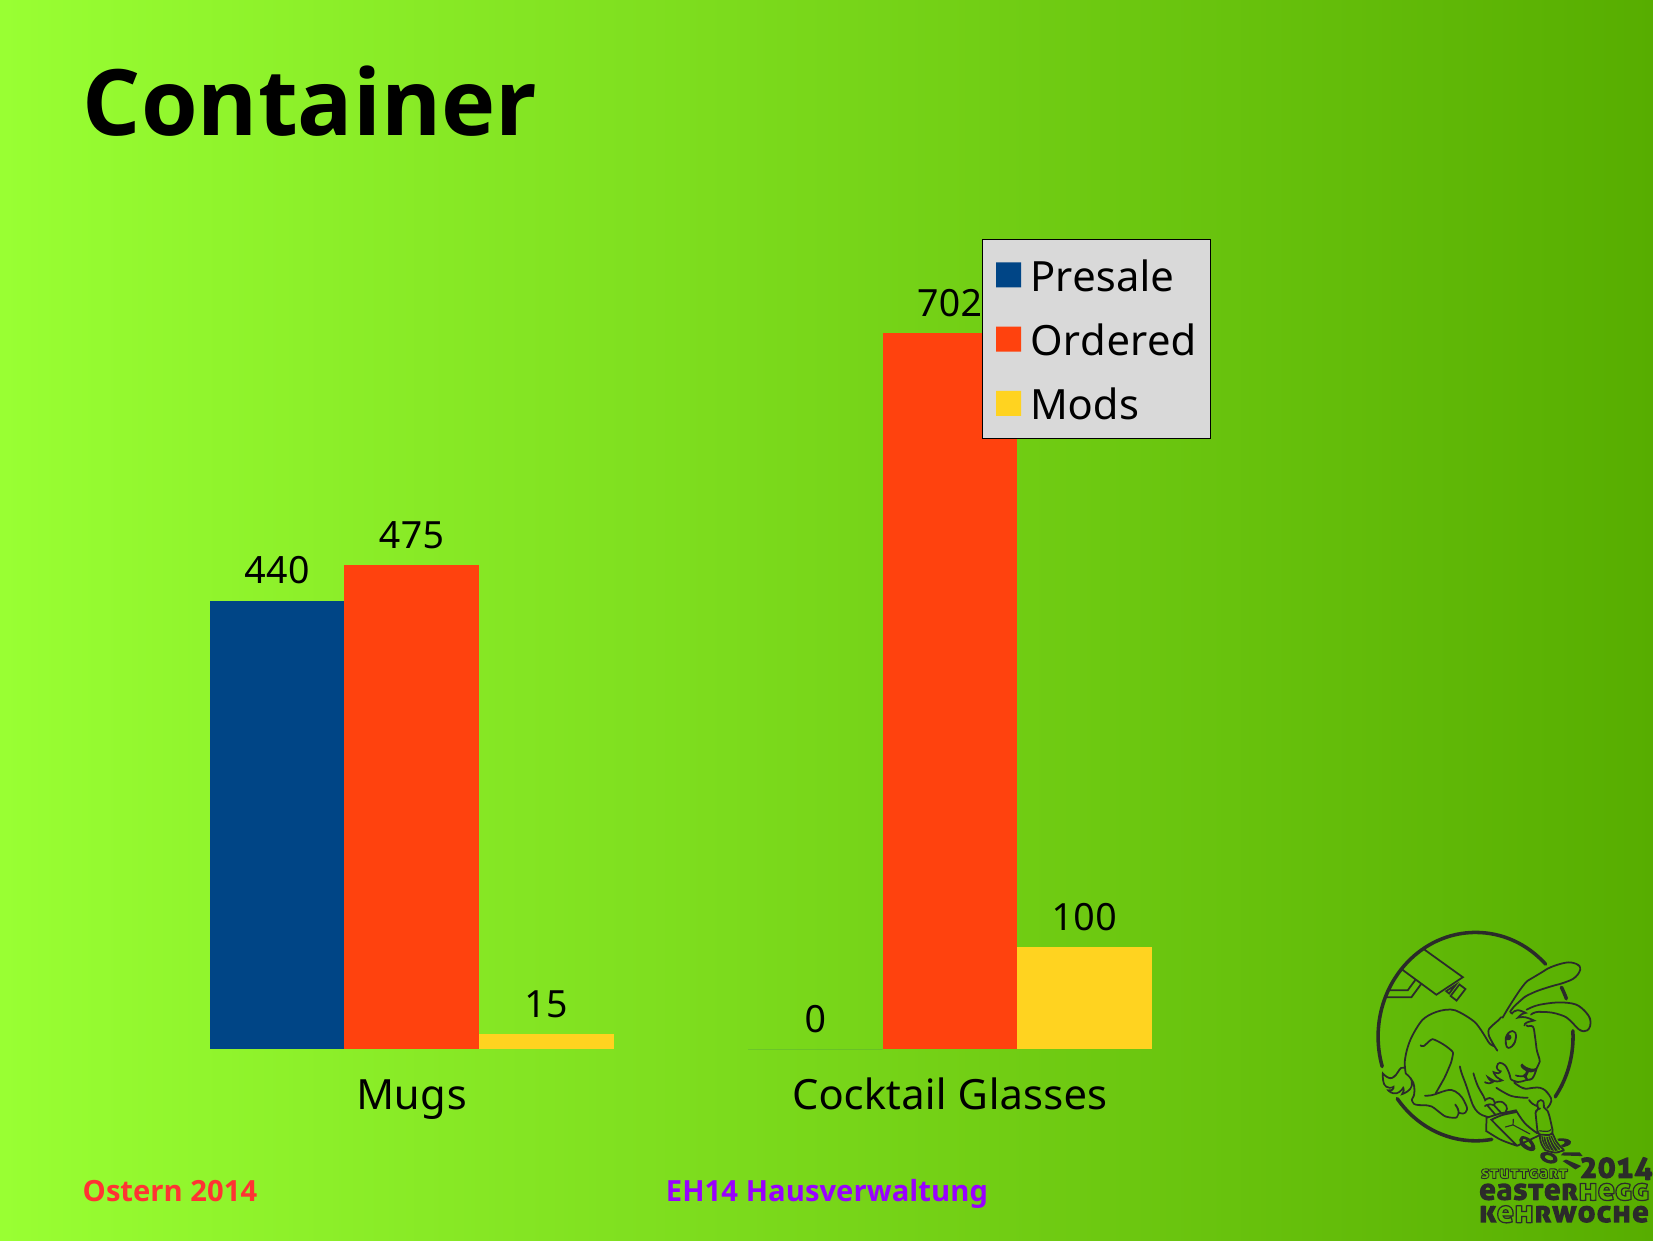

# Container
### Chart
| Category | Presale | Ordered | Mods |
|---|---|---|---|
| Mugs | 440.0 | 475.0 | 15.0 |
| Cocktail Glasses | 0.0 | 702.0 | 100.0 |